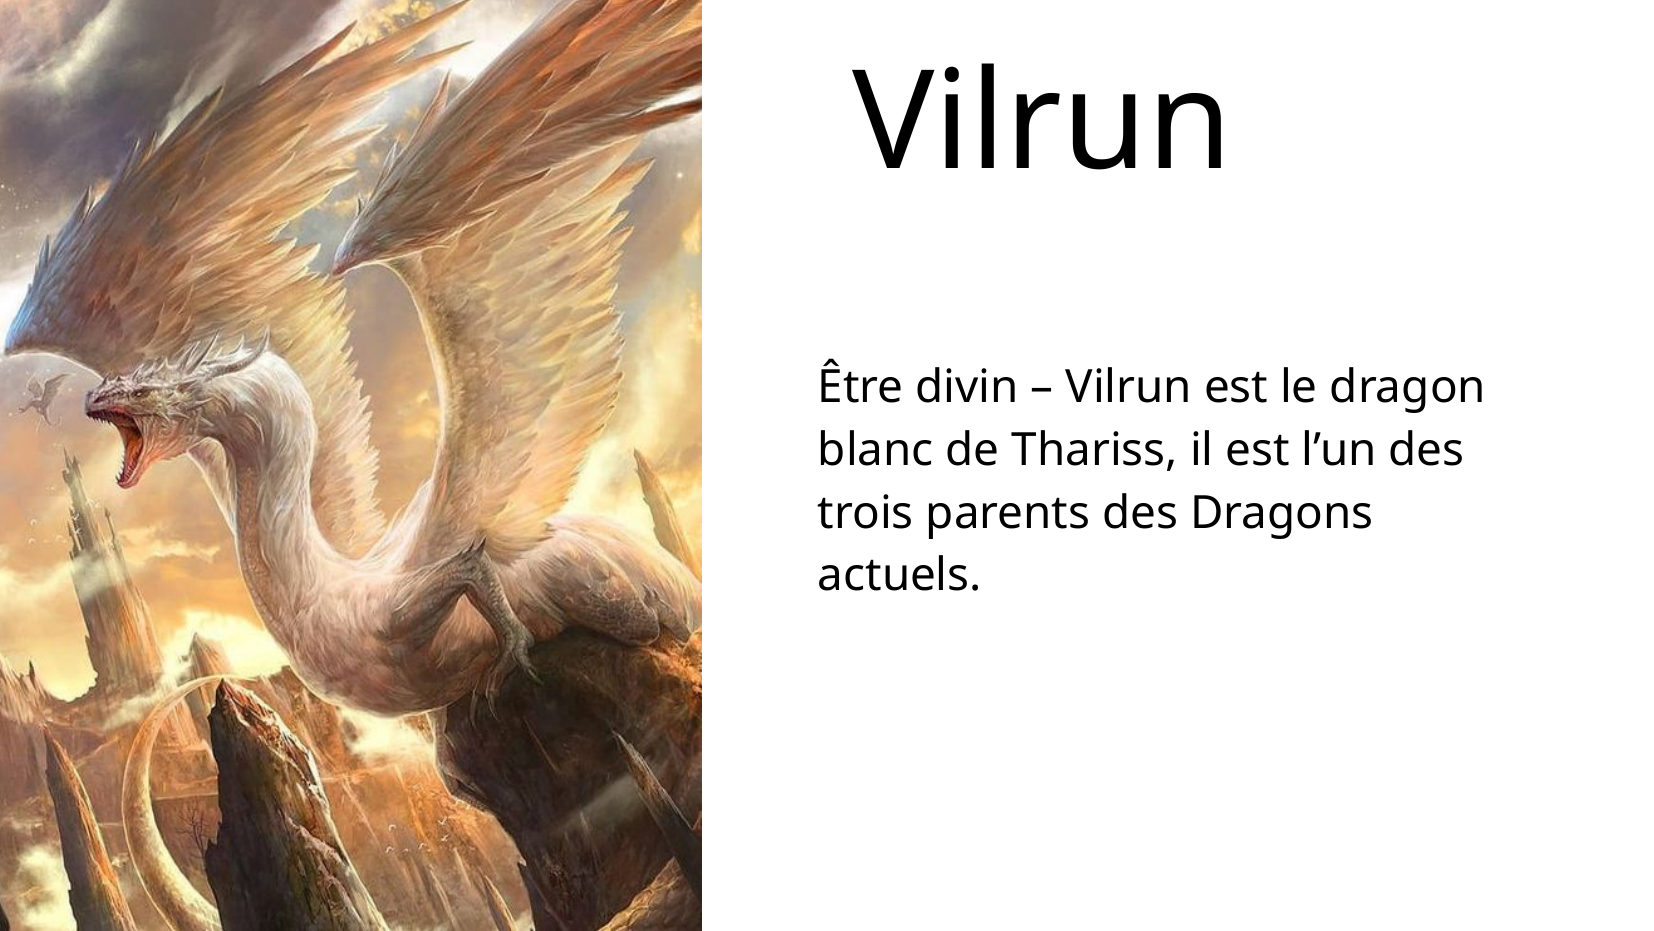

# Vilrun
Être divin – Vilrun est le dragon blanc de Thariss, il est l’un des trois parents des Dragons actuels.